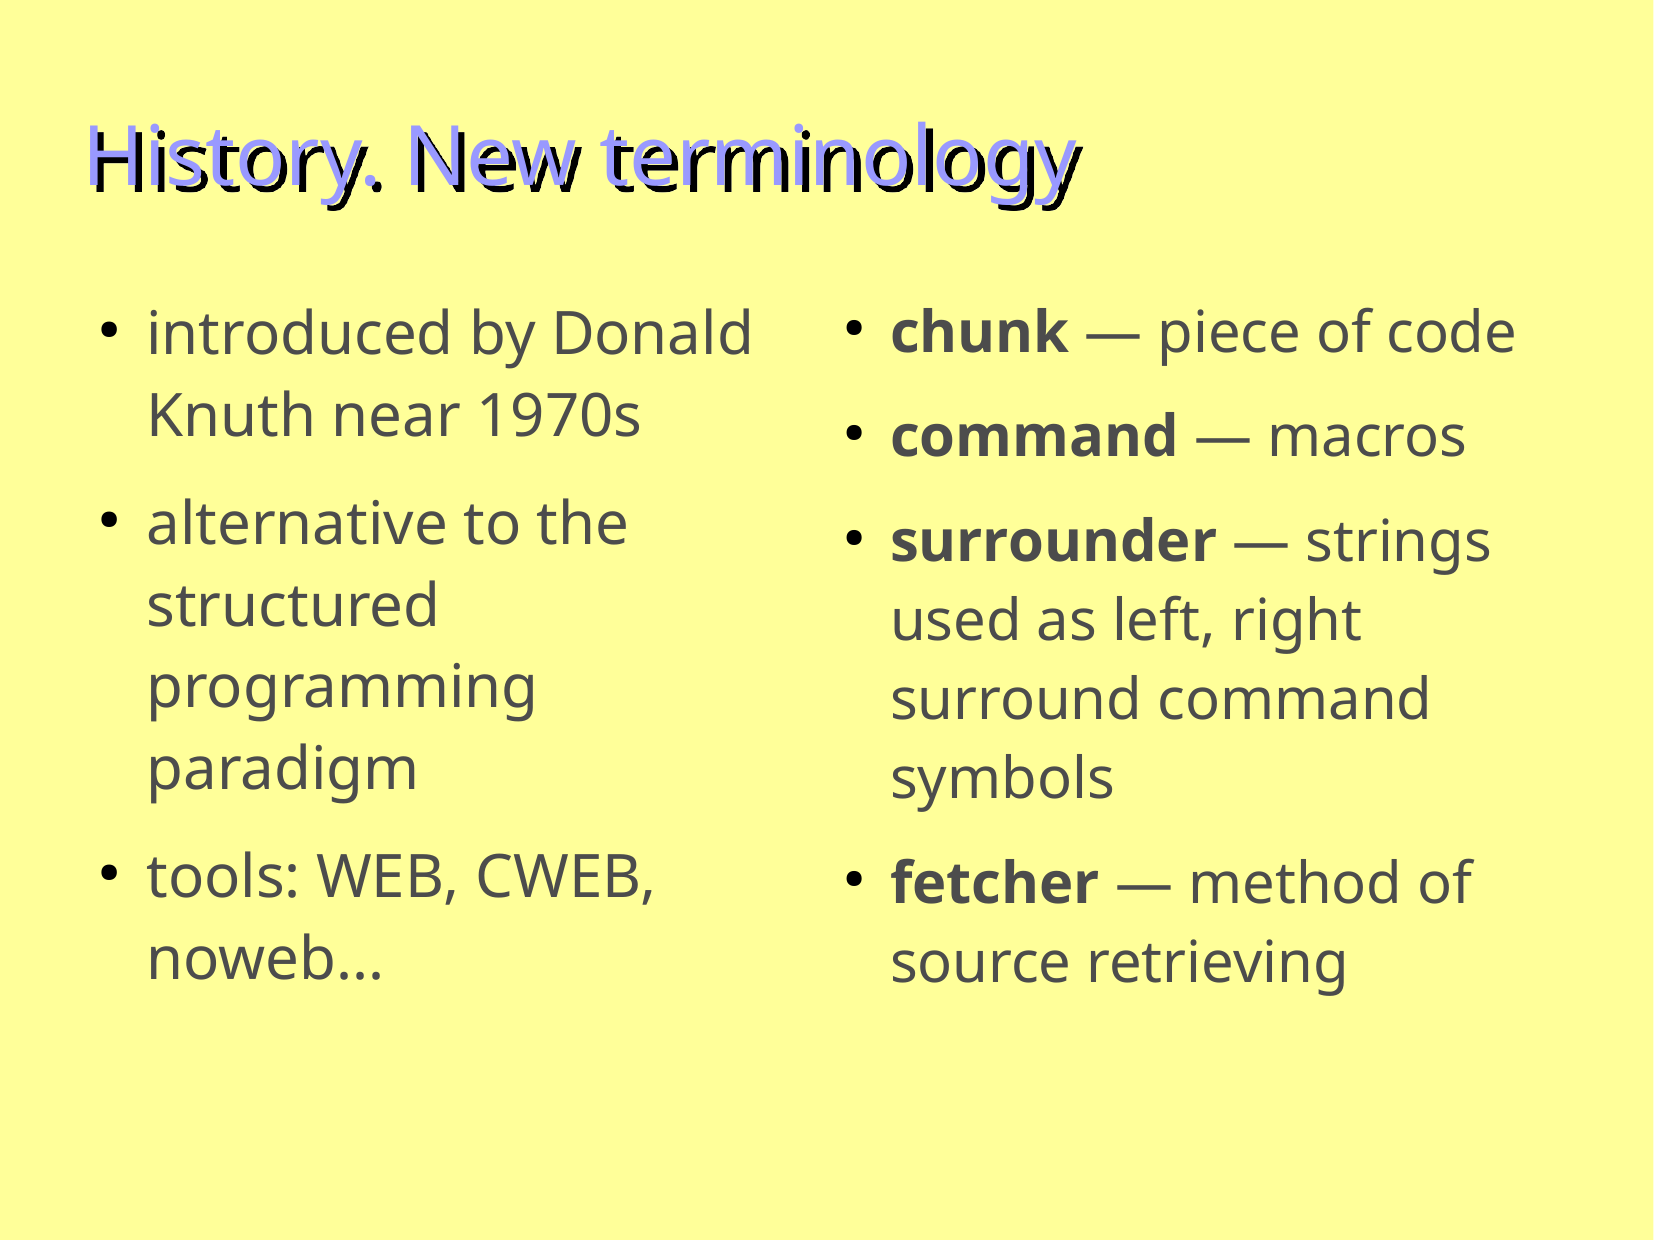

# History. New terminology
introduced by Donald Knuth near 1970s
alternative to the structured programming paradigm
tools: WEB, CWEB, noweb...
chunk — piece of code
command — macros
surrounder — strings used as left, right surround command symbols
fetcher — method of source retrieving